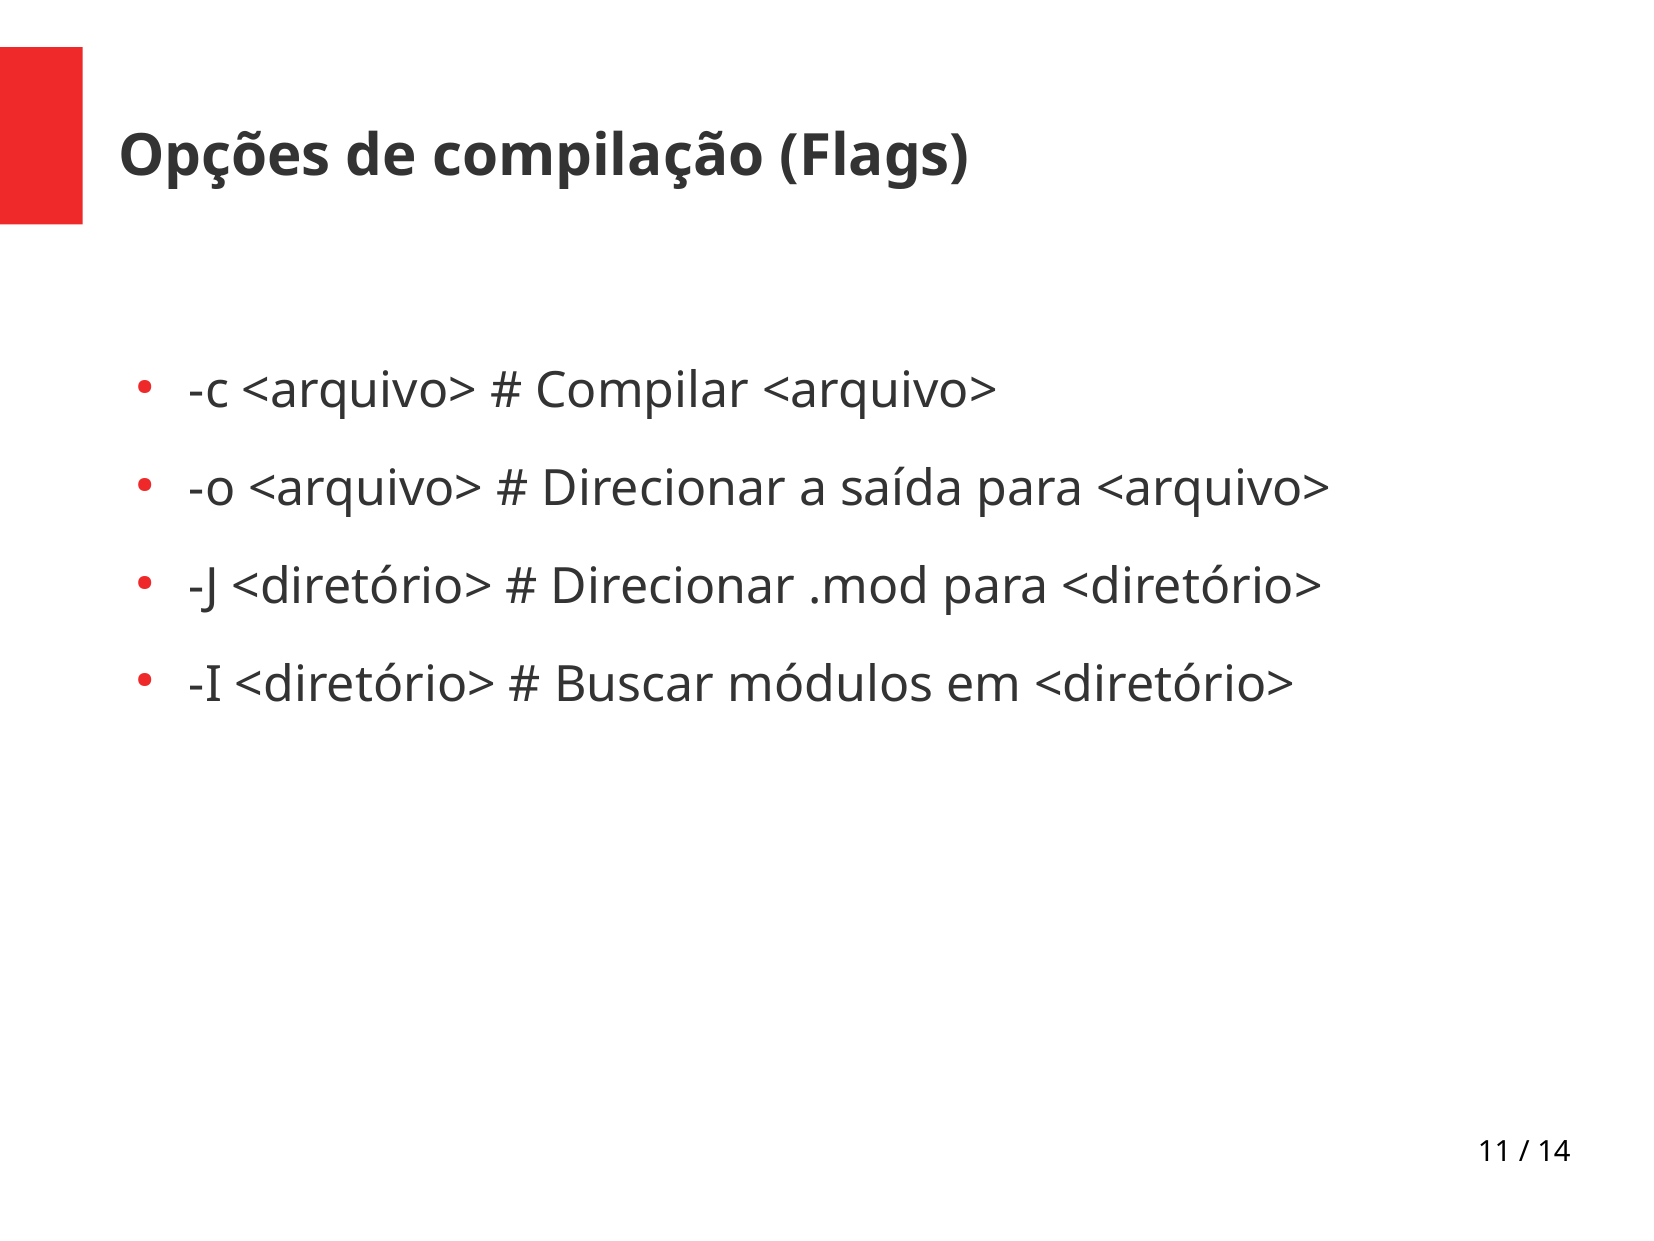

# Opções de compilação (Flags)
-c <arquivo> # Compilar <arquivo>
-o <arquivo> # Direcionar a saída para <arquivo>
-J <diretório> # Direcionar .mod para <diretório>
-I <diretório> # Buscar módulos em <diretório>
11